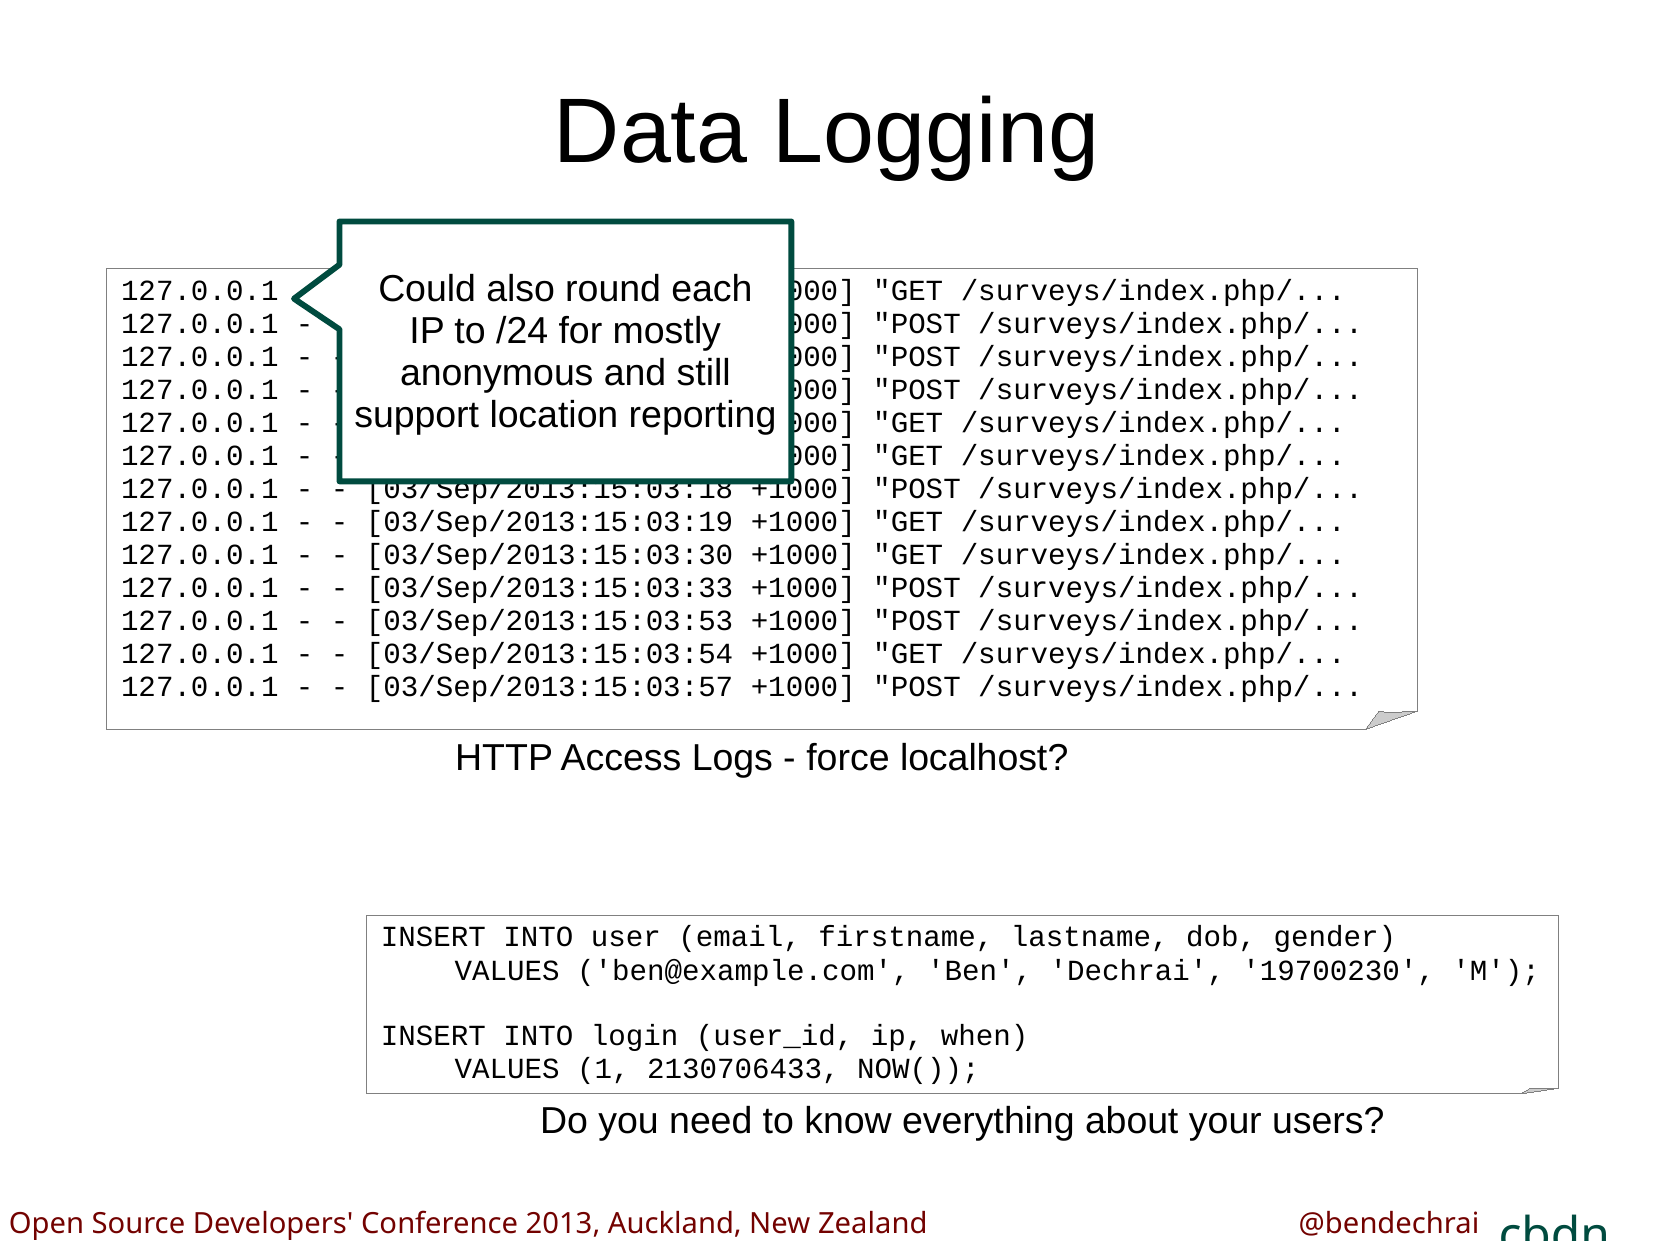

# Data Logging
Could also round each
IP to /24 for mostly
anonymous and still
support location reporting
127.0.0.1 - - [03/Sep/2013:14:59:01 +1000] "GET /surveys/index.php/...
127.0.0.1 - - [03/Sep/2013:14:59:04 +1000] "POST /surveys/index.php/...
127.0.0.1 - - [03/Sep/2013:15:00:21 +1000] "POST /surveys/index.php/...
127.0.0.1 - - [03/Sep/2013:15:00:33 +1000] "POST /surveys/index.php/...
127.0.0.1 - - [03/Sep/2013:15:00:33 +1000] "GET /surveys/index.php/...
127.0.0.1 - - [03/Sep/2013:15:00:37 +1000] "GET /surveys/index.php/...
127.0.0.1 - - [03/Sep/2013:15:03:18 +1000] "POST /surveys/index.php/...
127.0.0.1 - - [03/Sep/2013:15:03:19 +1000] "GET /surveys/index.php/...
127.0.0.1 - - [03/Sep/2013:15:03:30 +1000] "GET /surveys/index.php/...
127.0.0.1 - - [03/Sep/2013:15:03:33 +1000] "POST /surveys/index.php/...
127.0.0.1 - - [03/Sep/2013:15:03:53 +1000] "POST /surveys/index.php/...
127.0.0.1 - - [03/Sep/2013:15:03:54 +1000] "GET /surveys/index.php/...
127.0.0.1 - - [03/Sep/2013:15:03:57 +1000] "POST /surveys/index.php/...
HTTP Access Logs - force localhost?
INSERT INTO user (email, firstname, lastname, dob, gender)
	VALUES ('ben@example.com', 'Ben', 'Dechrai', '19700230', 'M');
INSERT INTO login (user_id, ip, when)
	VALUES (1, 2130706433, NOW());
Do you need to know everything about your users?
cbdn
Open Source Developers' Conference 2013, Auckland, New Zealand
@bendechrai